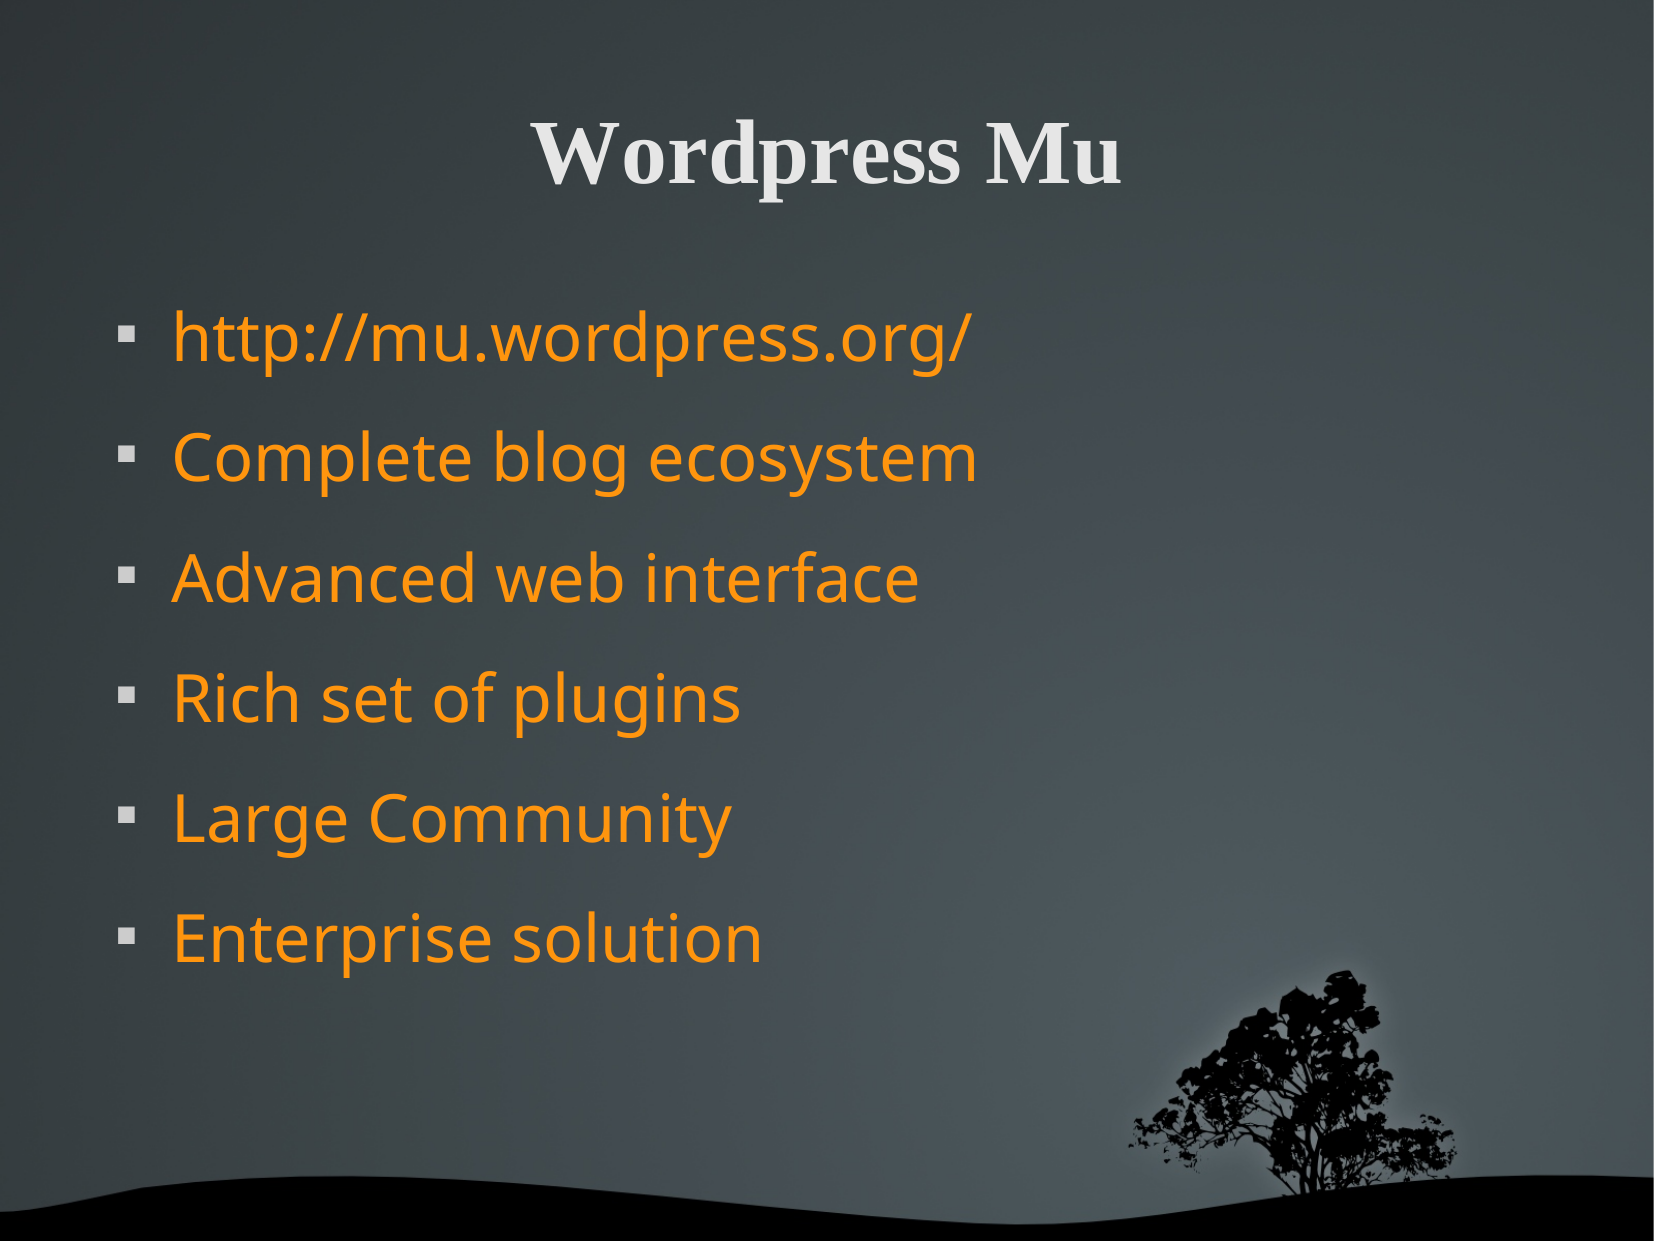

# Wordpress Mu
http://mu.wordpress.org/
Complete blog ecosystem
Advanced web interface
Rich set of plugins
Large Community
Enterprise solution